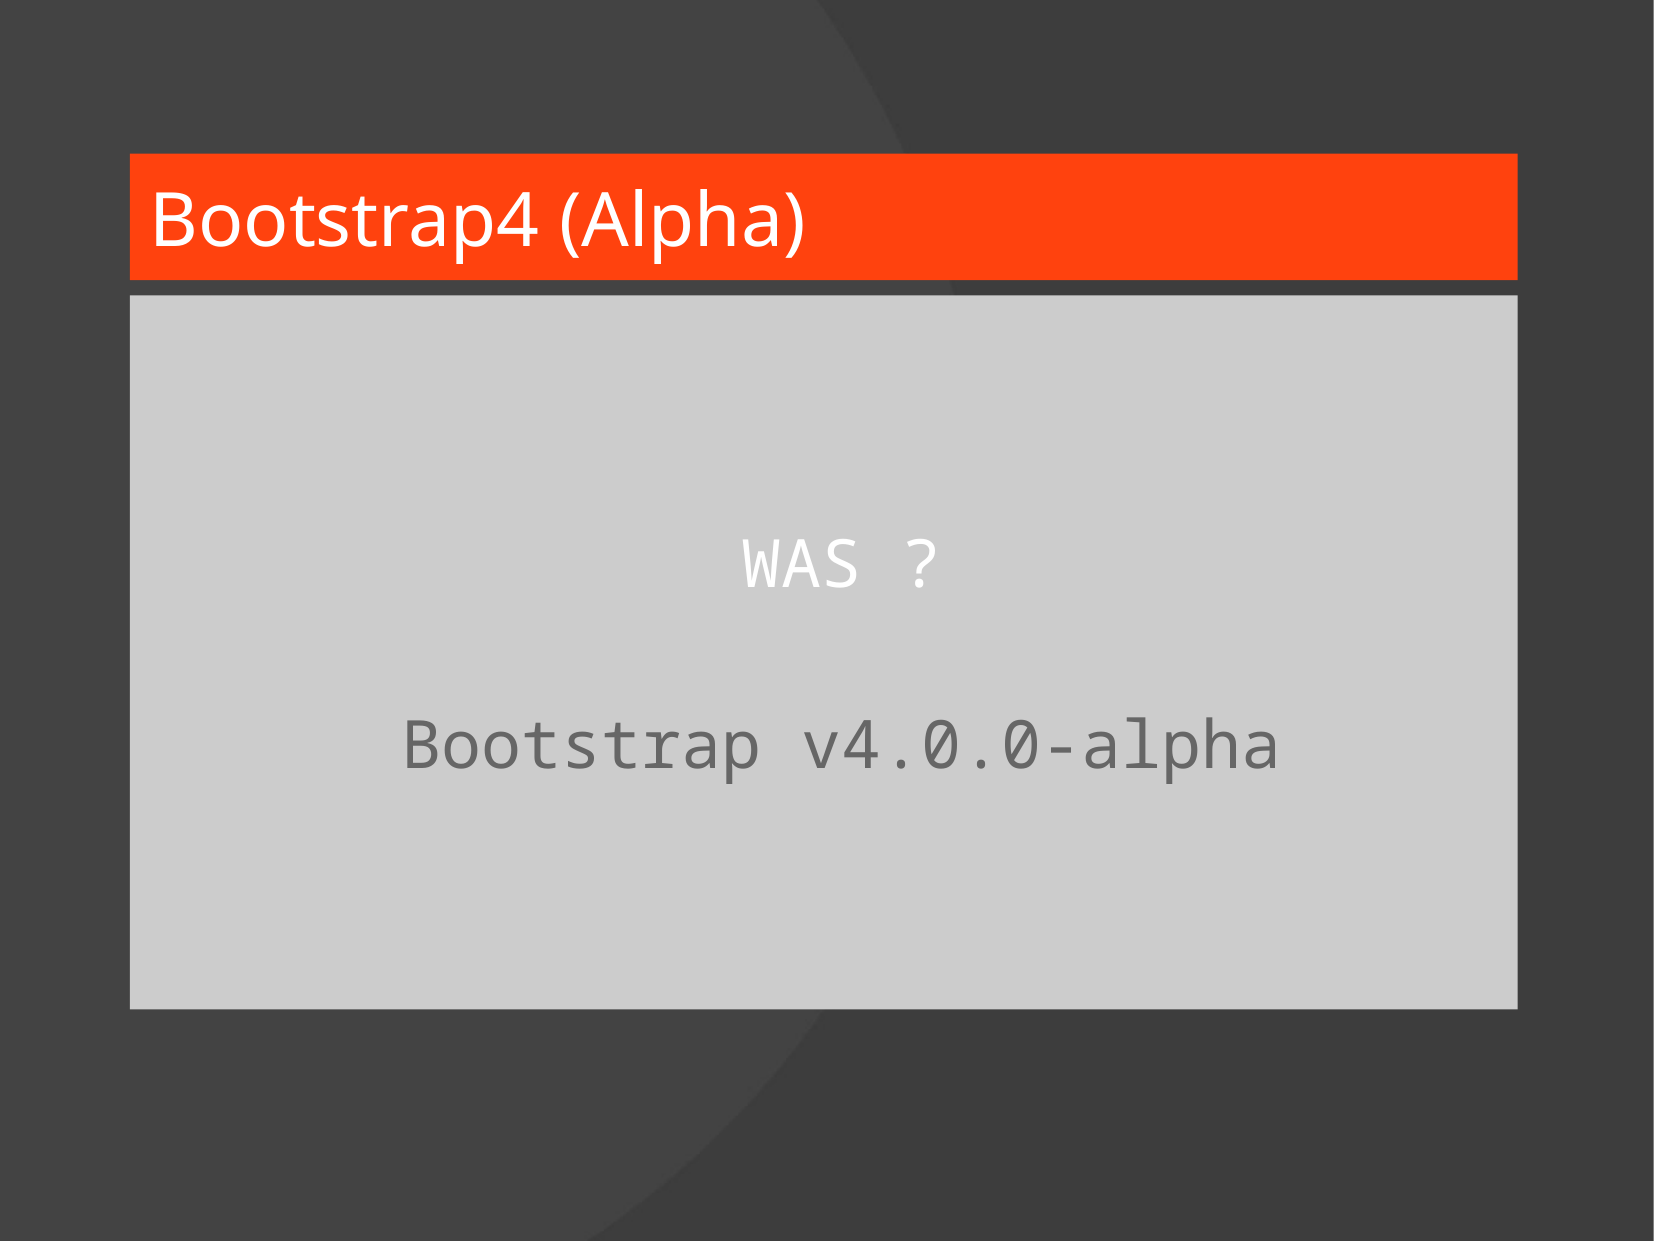

# Bootstrap4 (Alpha)
WAS ?
Bootstrap v4.0.0-alpha